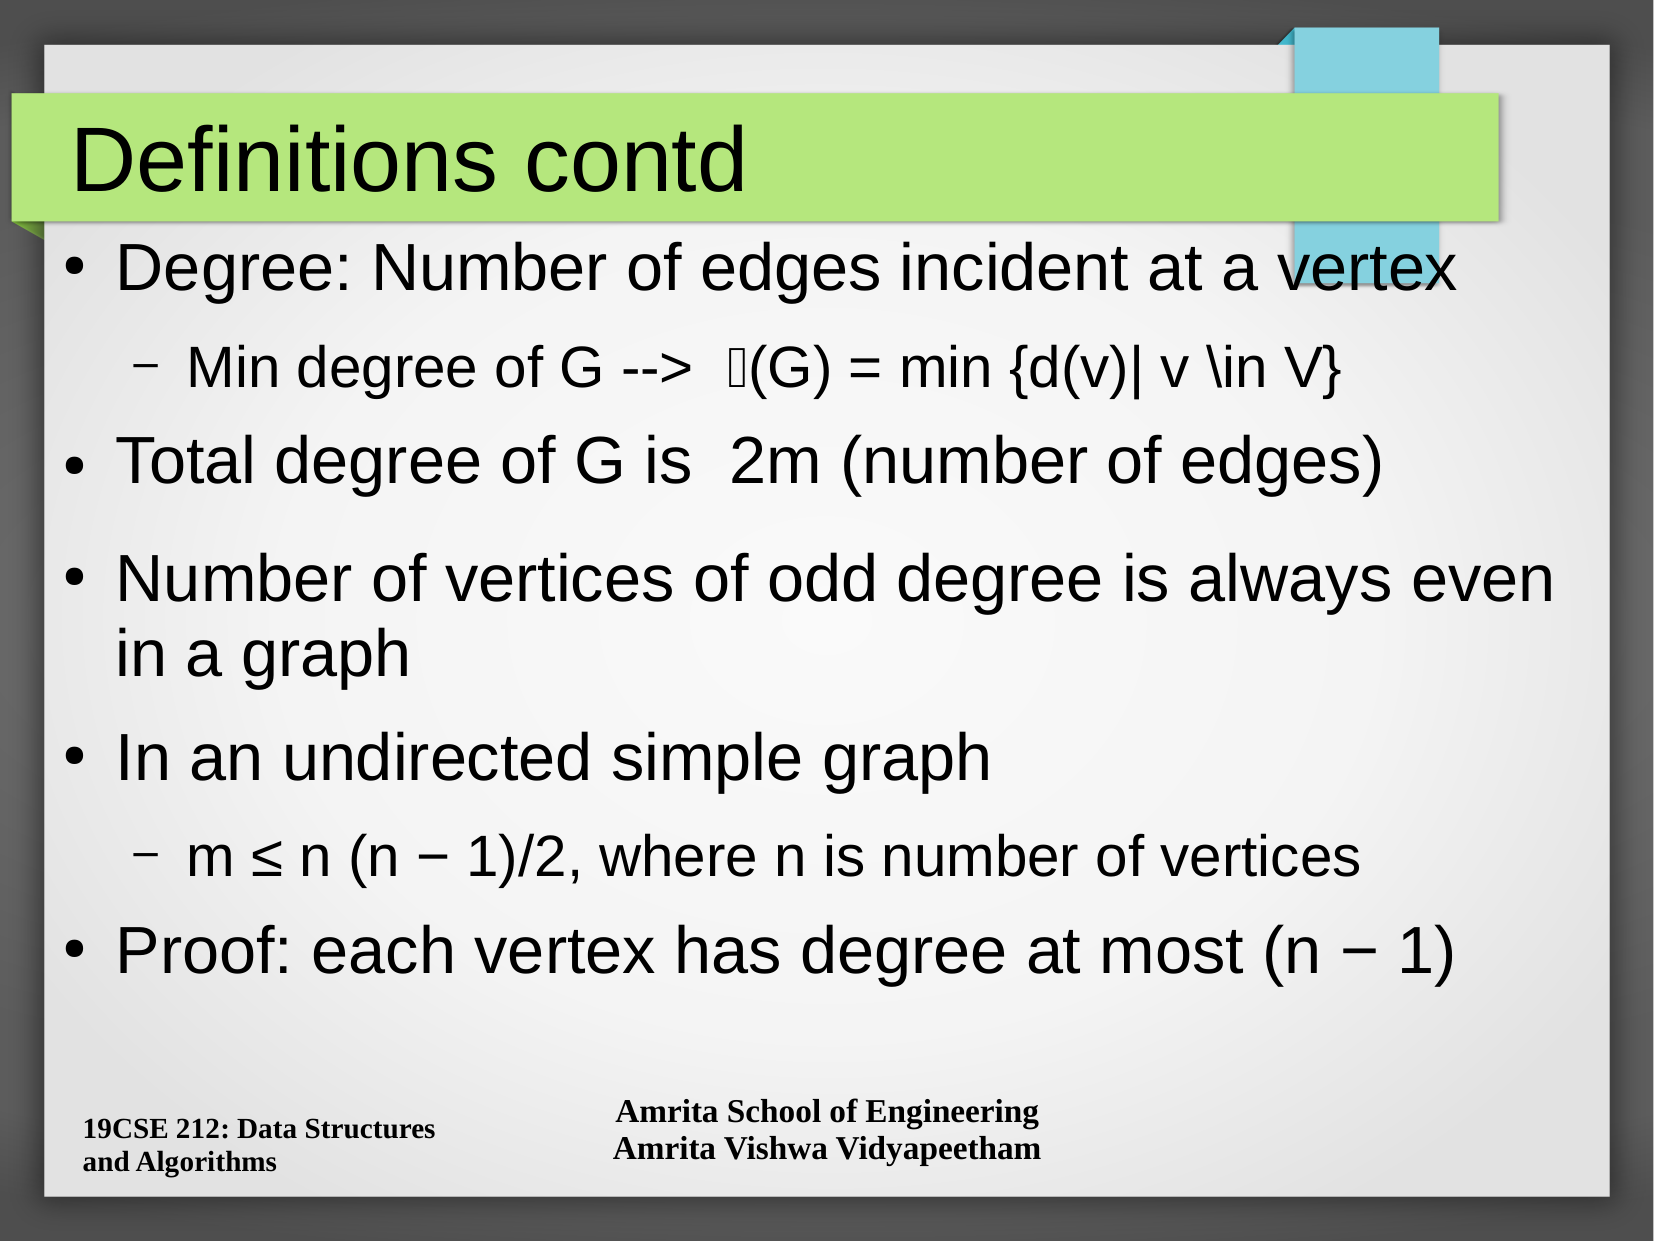

# Definitions contd
Degree: Number of edges incident at a vertex
Min degree of G --> (G) = min {d(v)| v \in V}
Total degree of G is 2m (number of edges)‏
Number of vertices of odd degree is always even in a graph
In an undirected simple graph
m ≤ n (n − 1)/2, where n is number of vertices
Proof: each vertex has degree at most (n − 1)